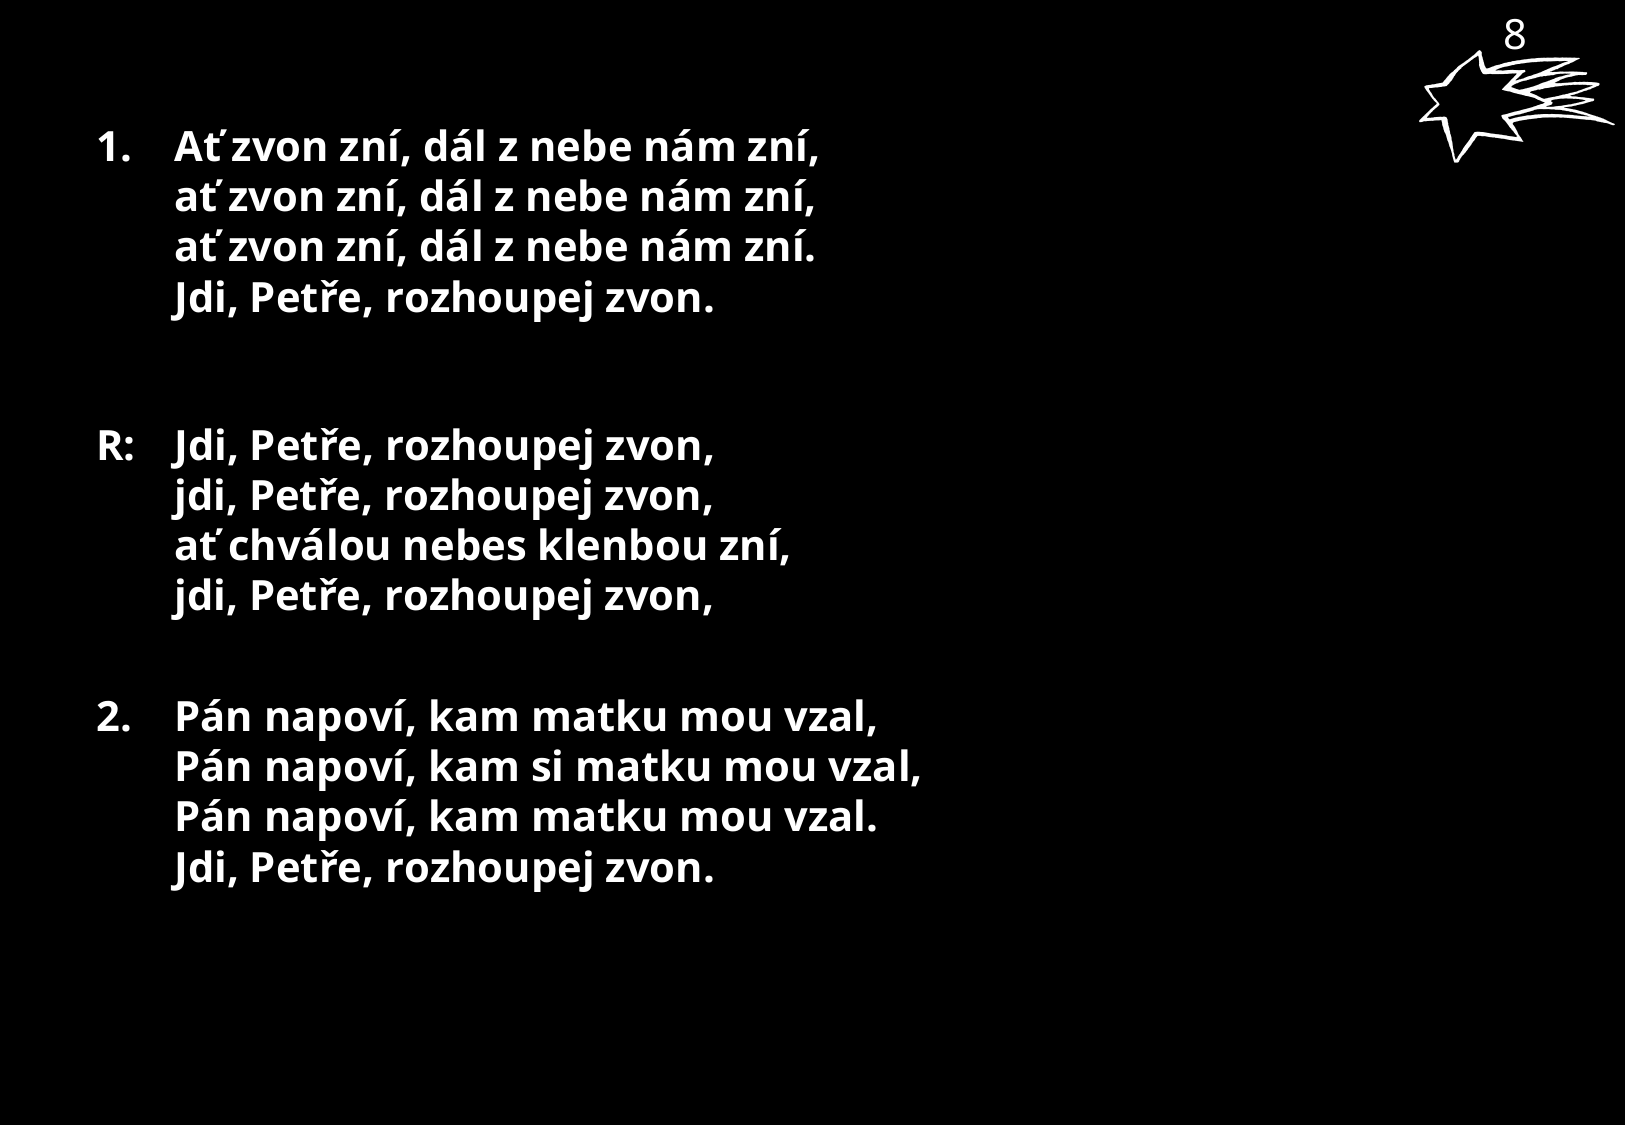

8
# Ať zvon zní, dál z nebe nám zní, ať zvon zní, dál z nebe nám zní, ať zvon zní, dál z nebe nám zní. Jdi, Petře, rozhoupej zvon.
R: 	Jdi, Petře, rozhoupej zvon,
jdi, Petře, rozhoupej zvon,
ať chválou nebes klenbou zní,
jdi, Petře, rozhoupej zvon,
Pán napoví, kam matku mou vzal,
Pán napoví, kam si matku mou vzal,
Pán napoví, kam matku mou vzal.
Jdi, Petře, rozhoupej zvon.